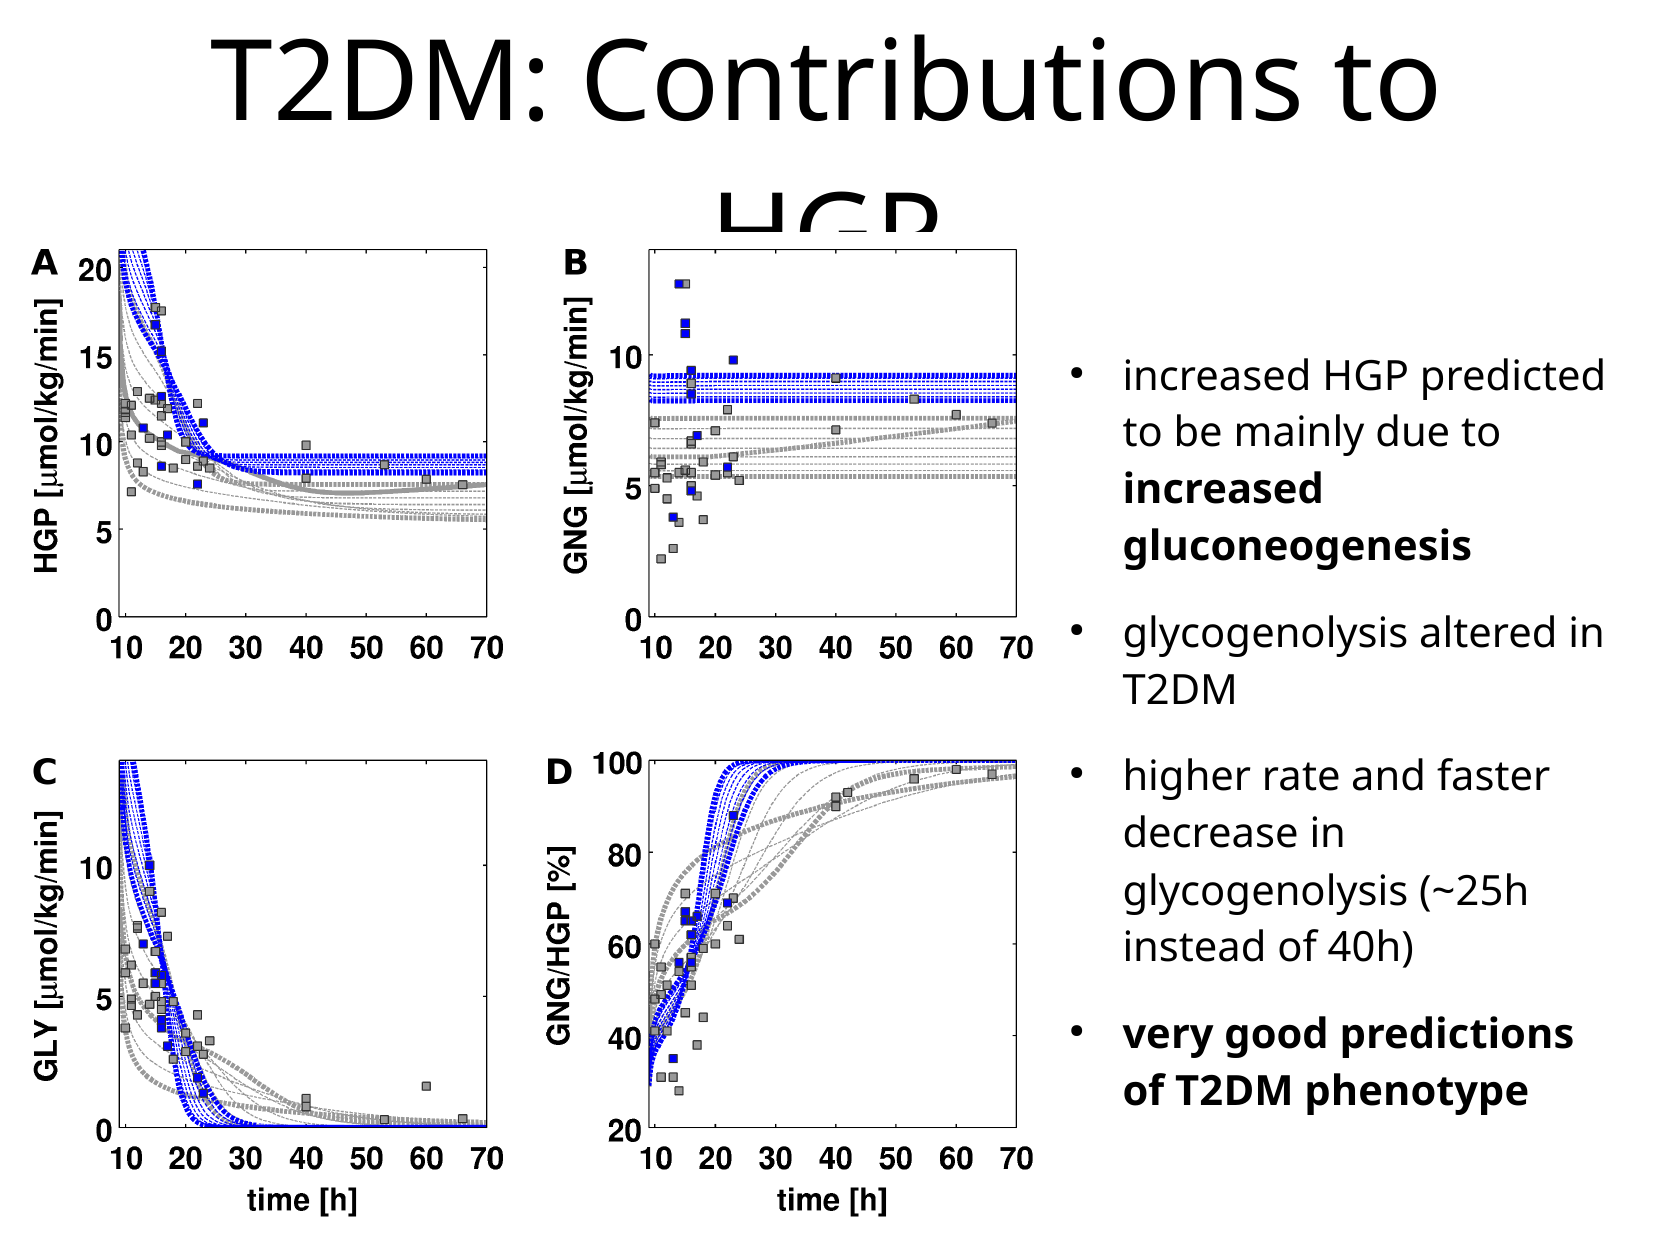

# T2DM: Contributions to HGP
increased HGP predicted to be mainly due to increased gluconeogenesis
glycogenolysis altered in T2DM
higher rate and faster decrease in glycogenolysis (~25h instead of 40h)
very good predictions of T2DM phenotype